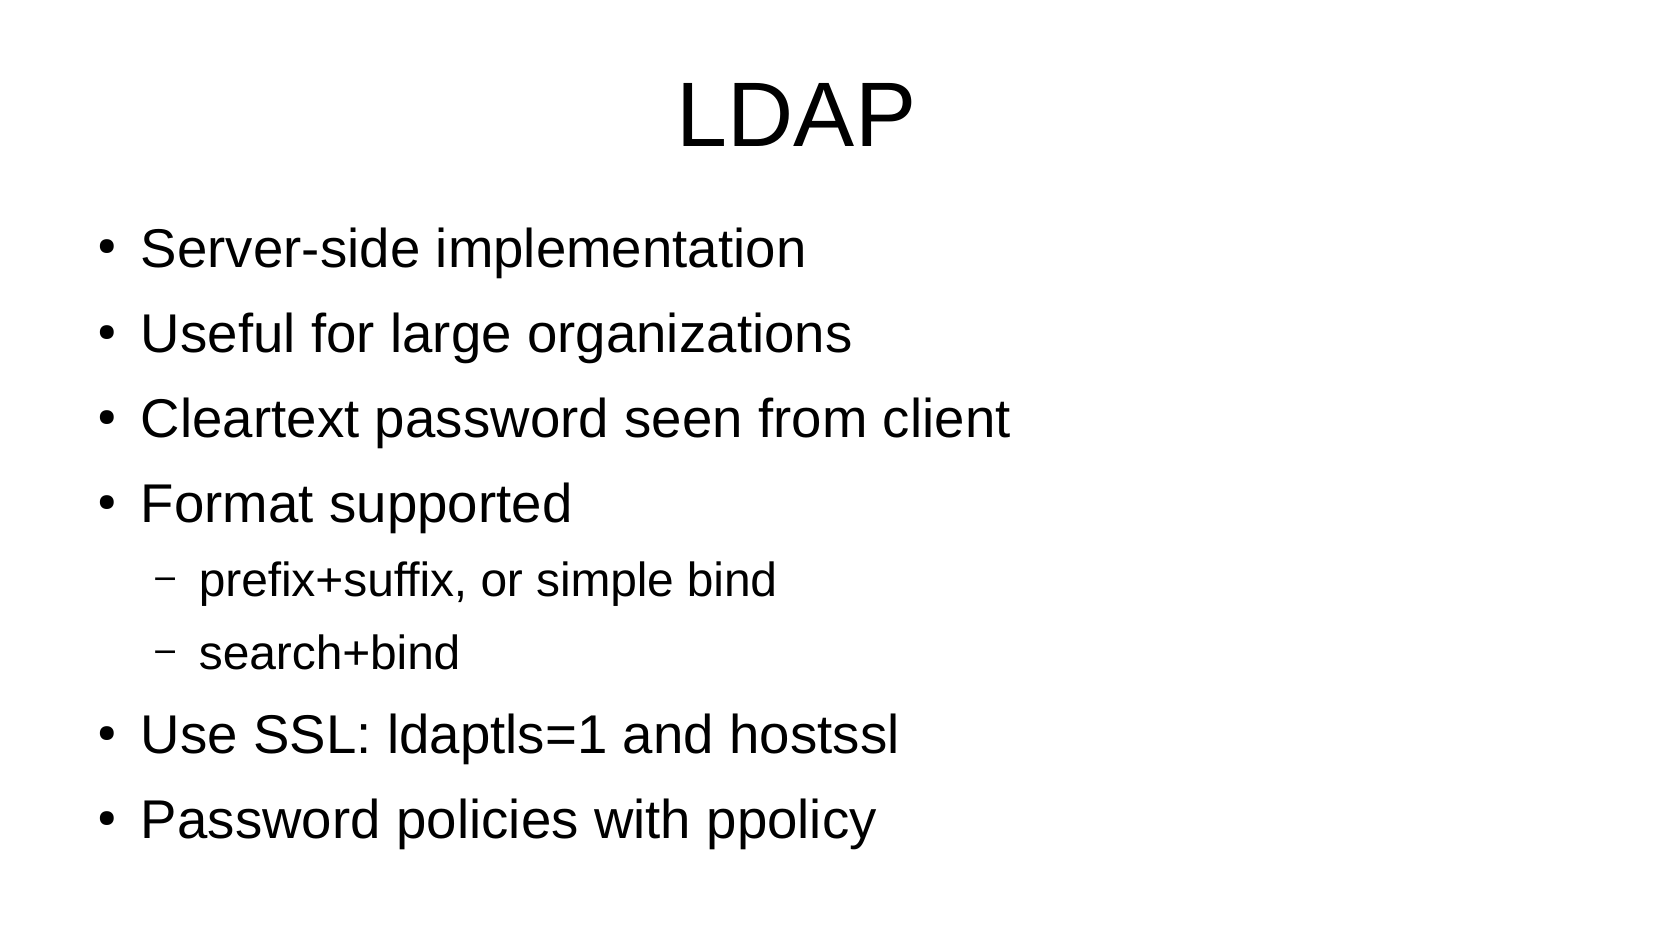

# LDAP
Server-side implementation
Useful for large organizations
Cleartext password seen from client
Format supported
prefix+suffix, or simple bind
search+bind
Use SSL: ldaptls=1 and hostssl
Password policies with ppolicy